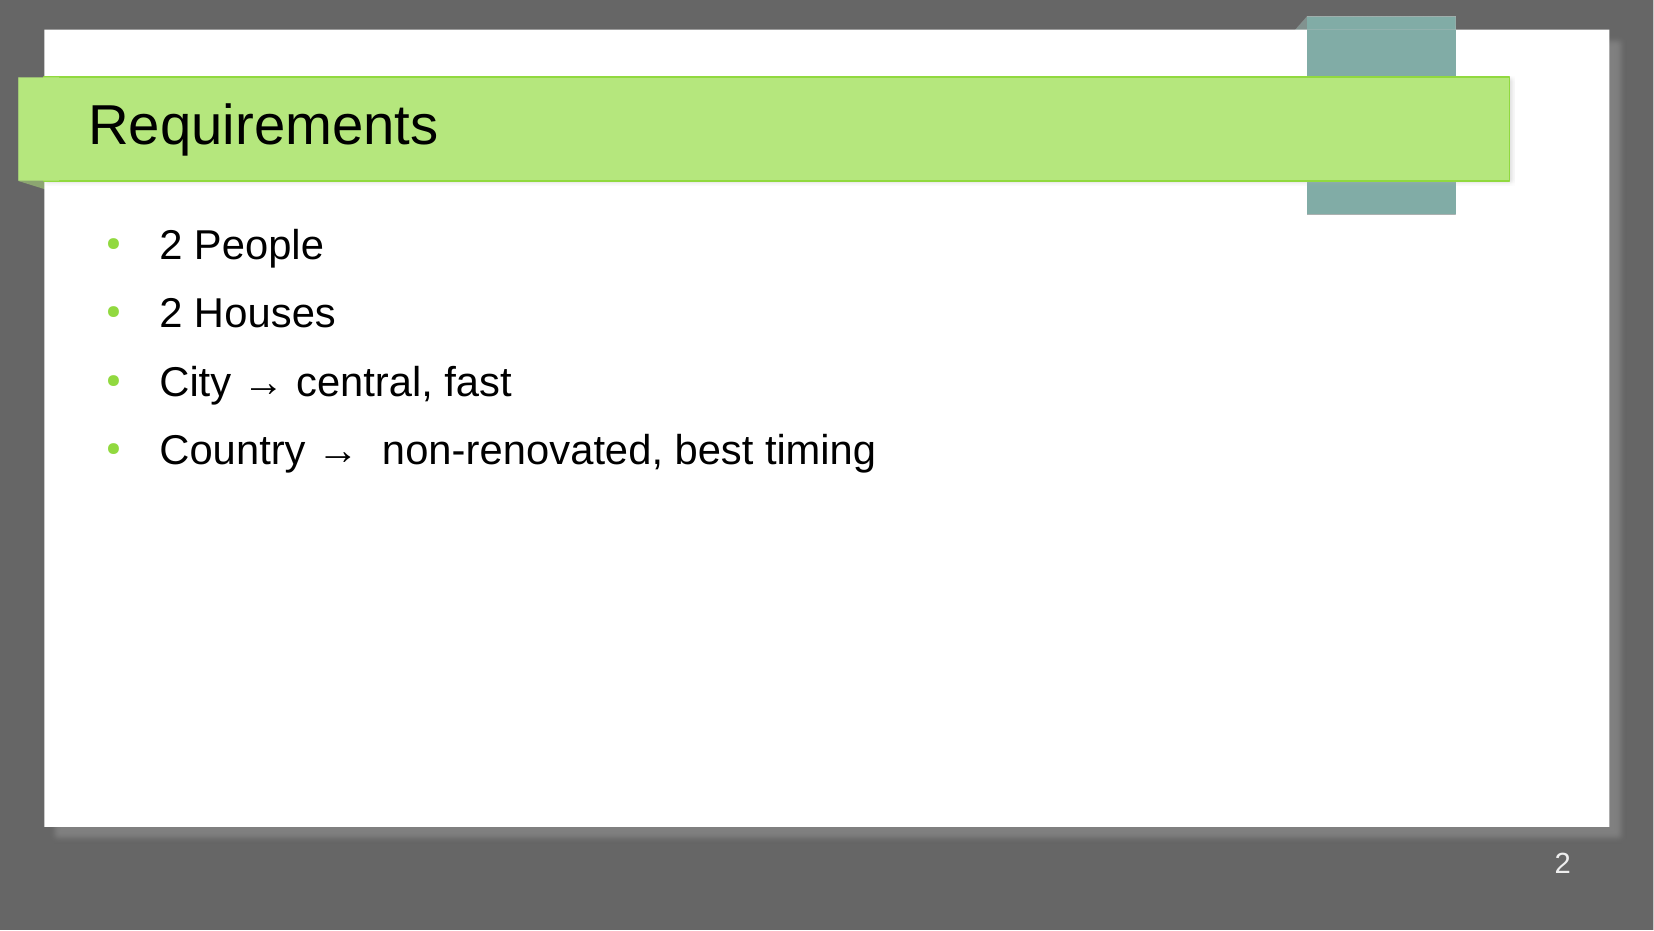

# Requirements
2 People
2 Houses
City → central, fast
Country → non-renovated, best timing
2